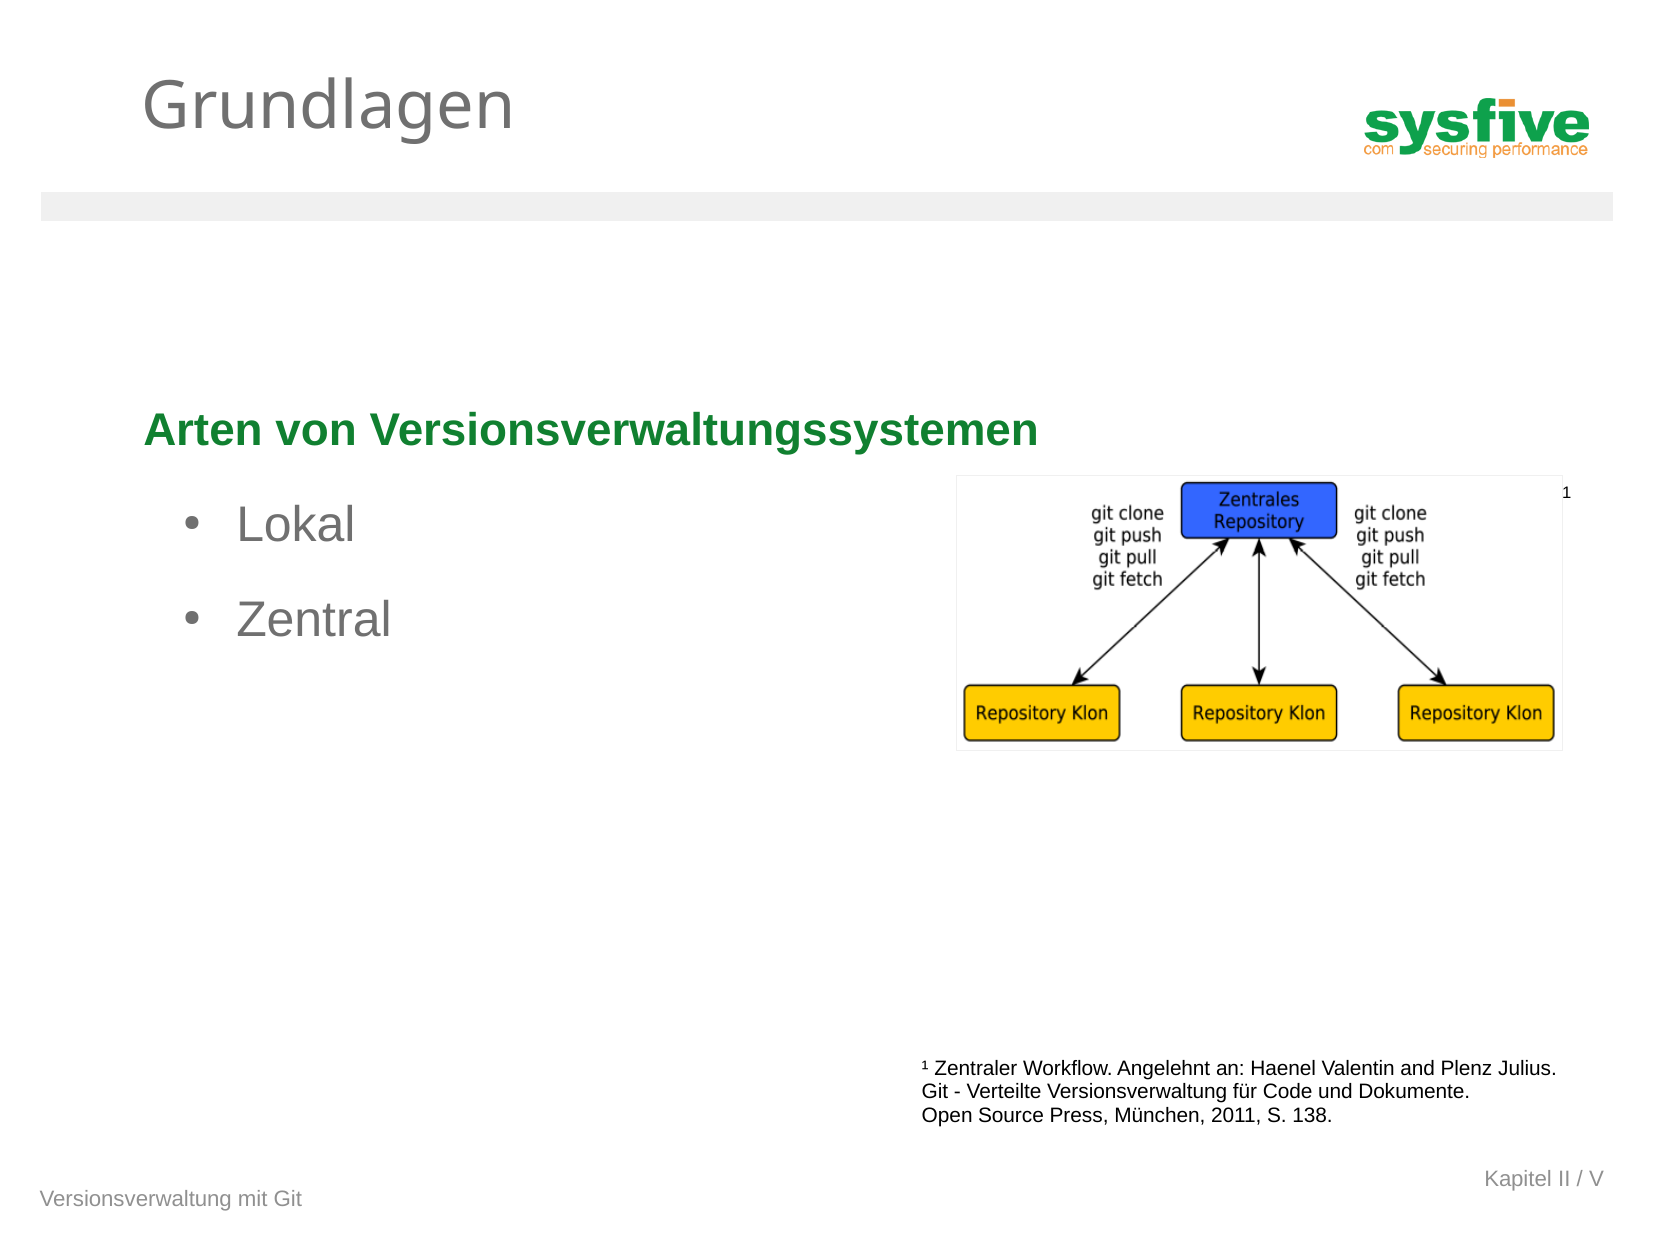

# Grundlagen
Arten von Versionsverwaltungssystemen
1
Lokal
Zentral
¹ Zentraler Workflow. Angelehnt an: Haenel Valentin and Plenz Julius.
Git - Verteilte Versionsverwaltung für Code und Dokumente.
Open Source Press, München, 2011, S. 138.
Kapitel II / V
Versionsverwaltung mit Git